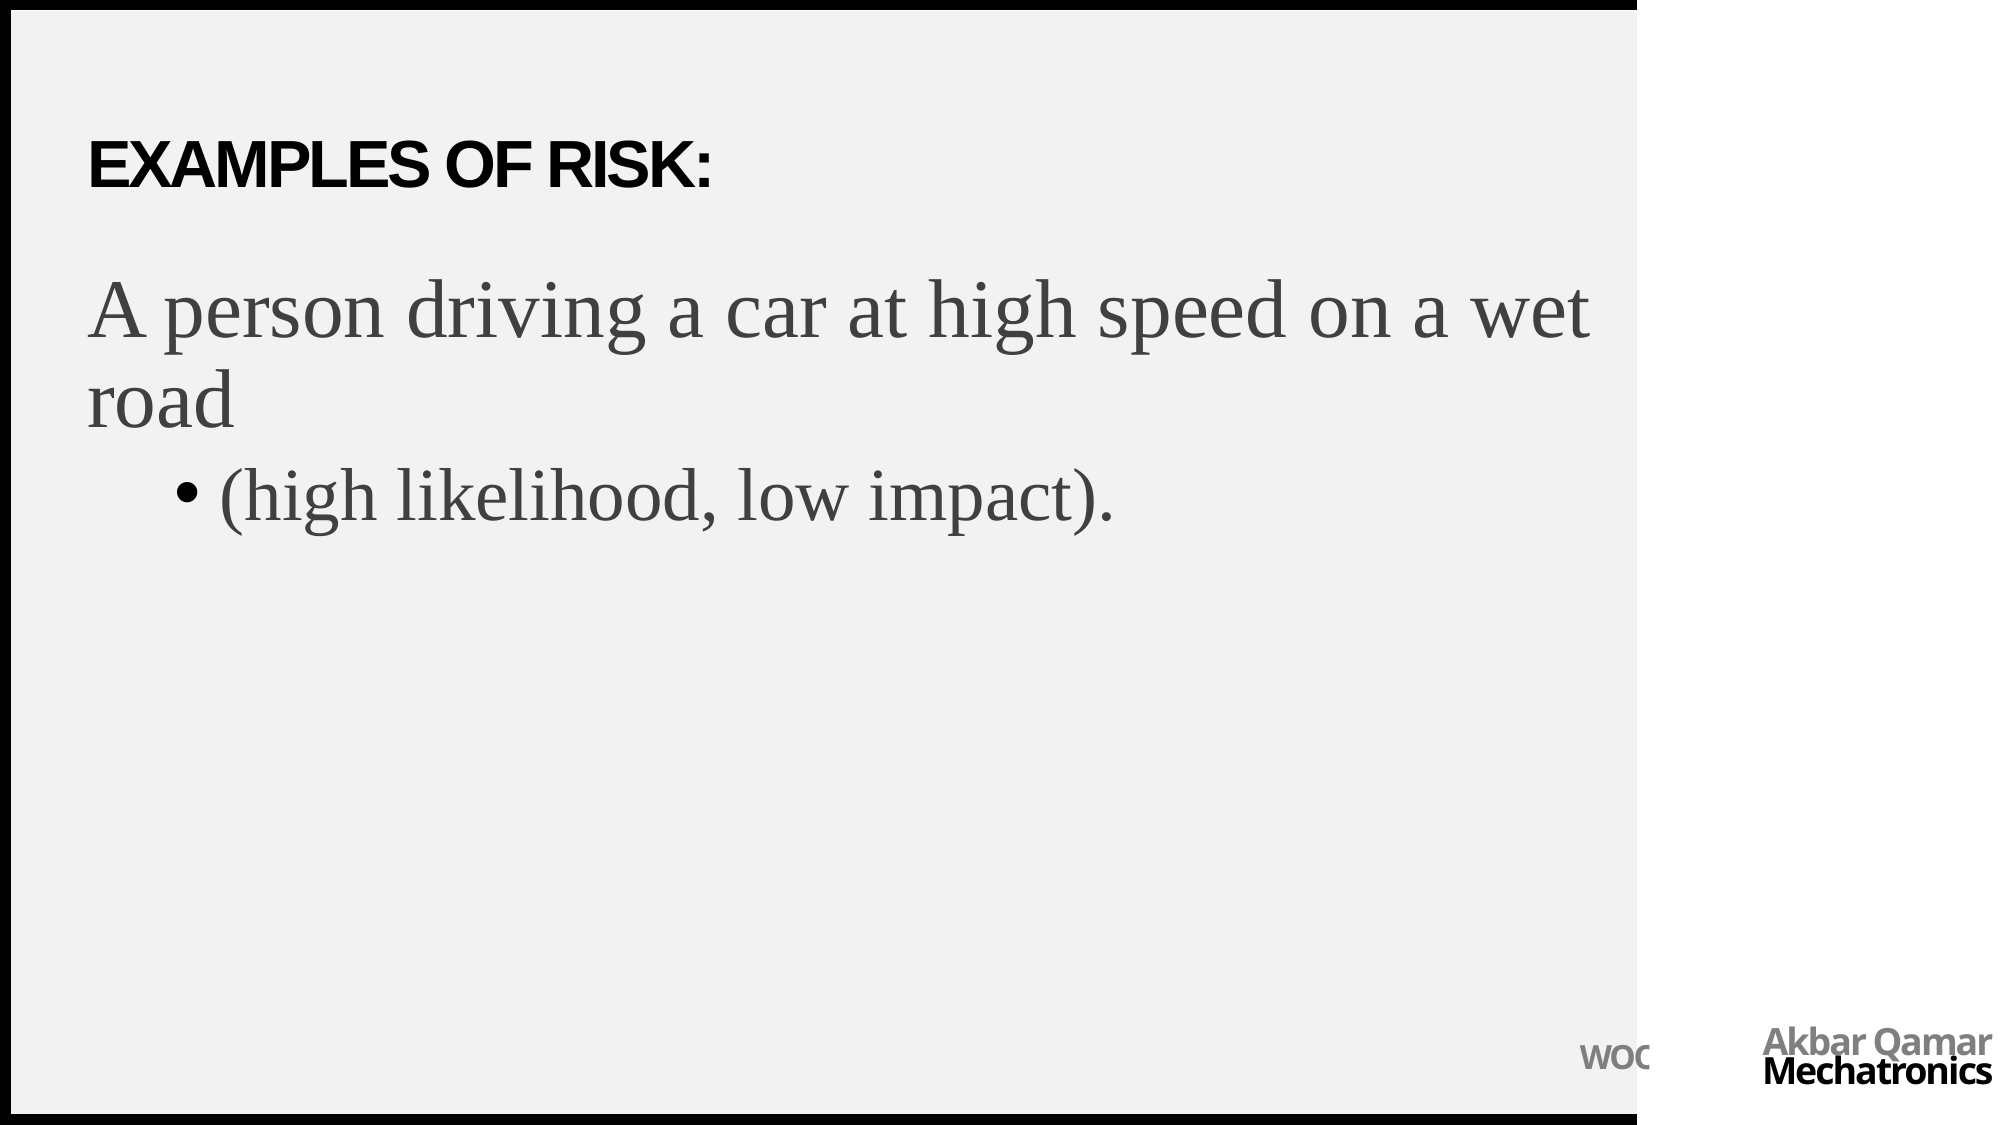

# examples of Risk:
A person driving a car at high speed on a wet road
(high likelihood, low impact).
Akbar Qamar
Mechatronics